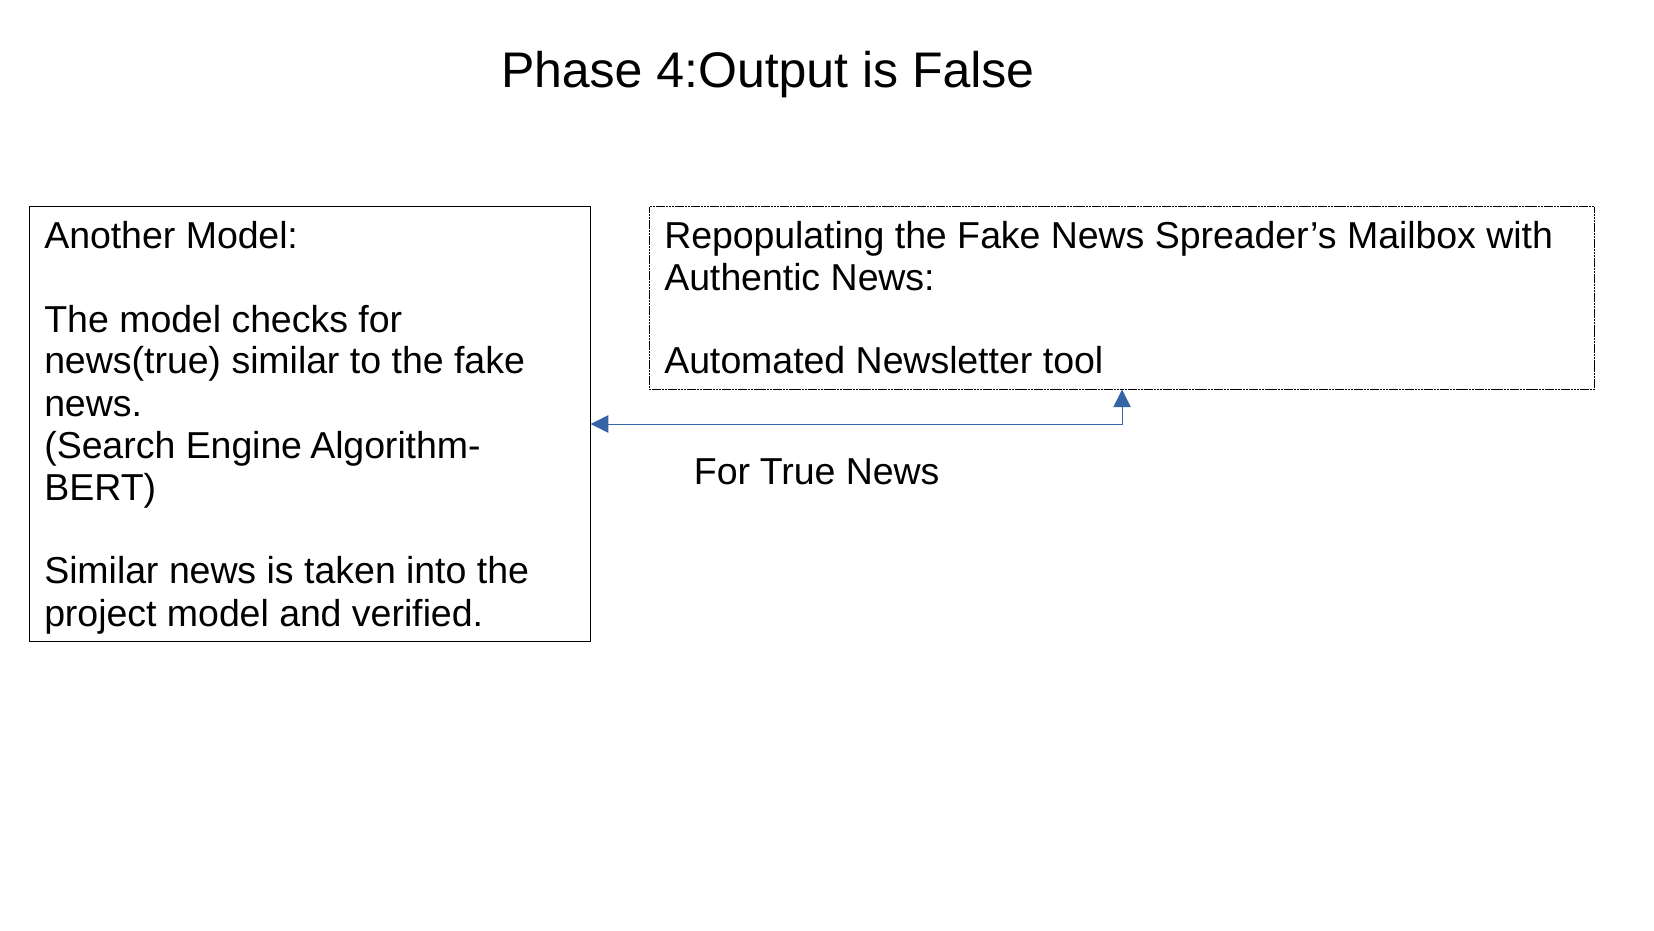

# Phase 4:Output is False
Another Model:
The model checks for news(true) similar to the fake news.
(Search Engine Algorithm-BERT)
Similar news is taken into the project model and verified.
Repopulating the Fake News Spreader’s Mailbox with Authentic News:
Automated Newsletter tool
For True News